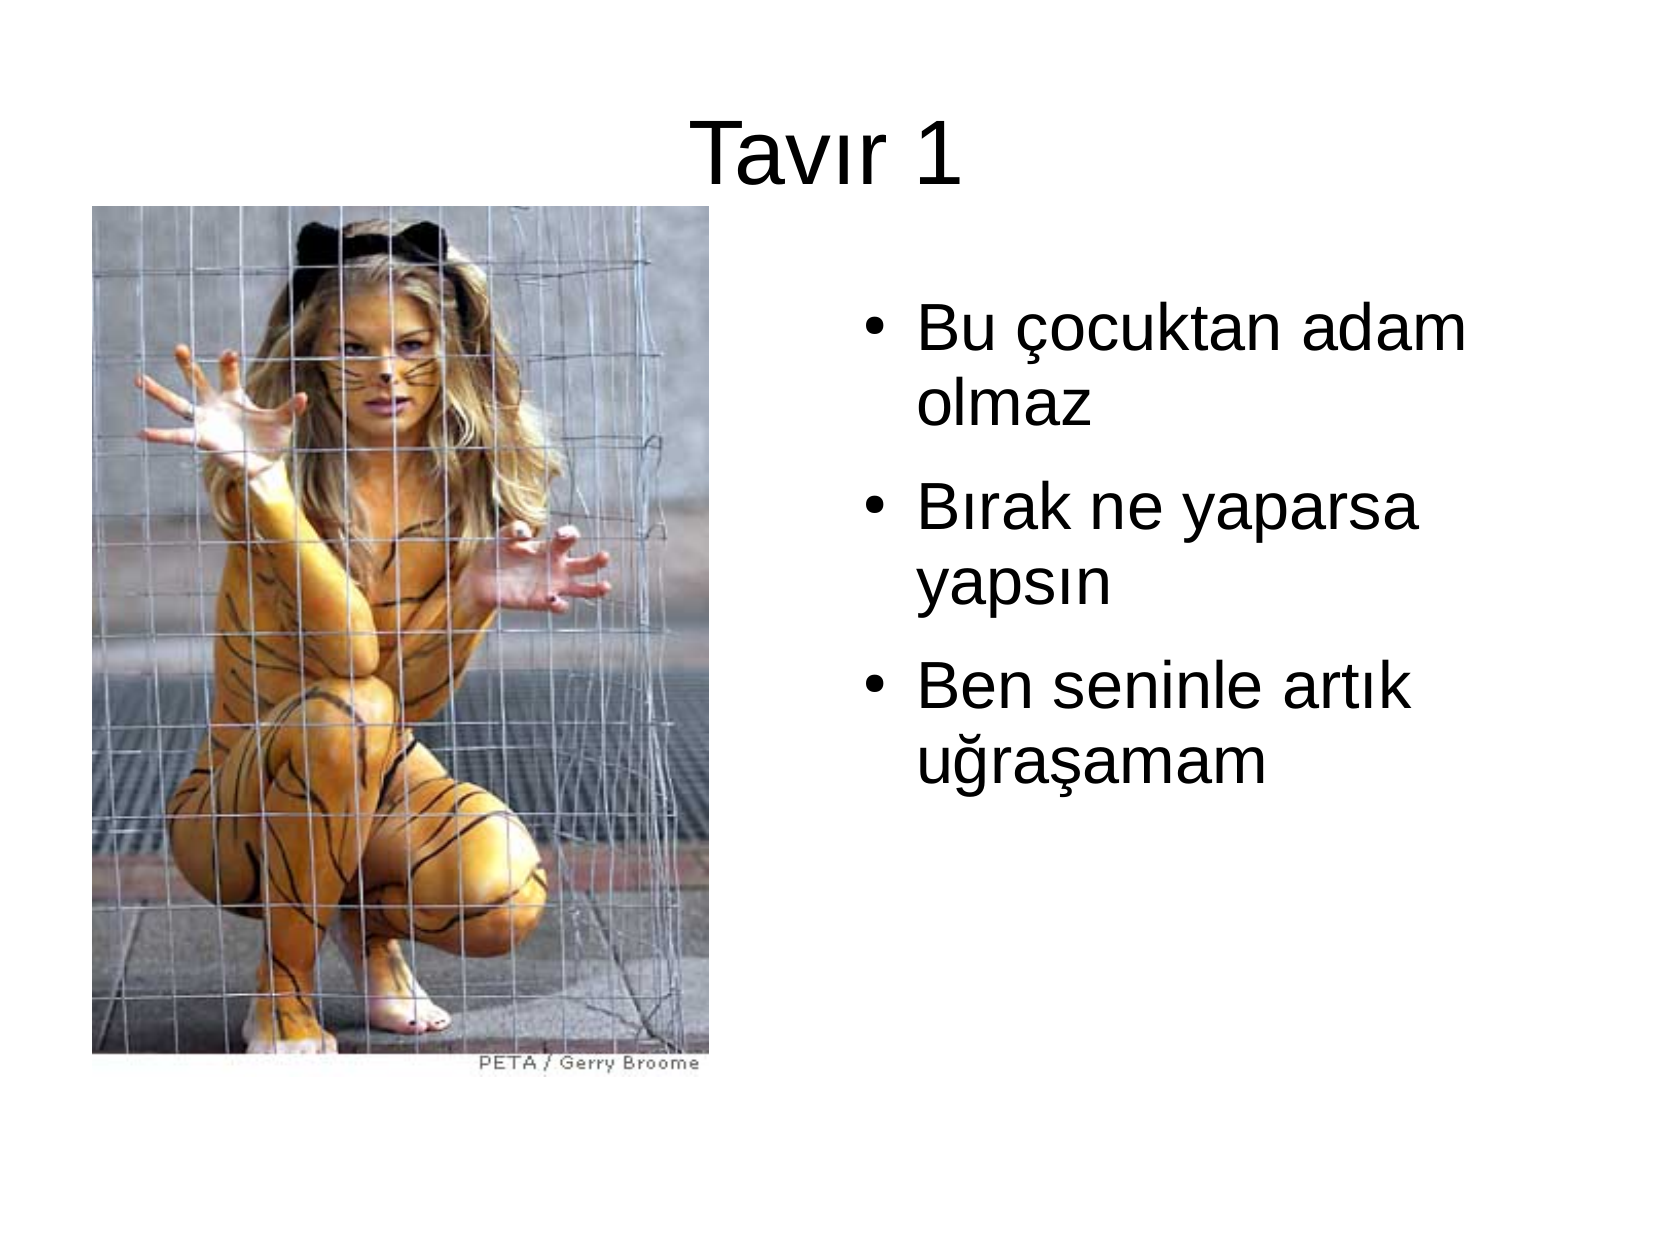

# Tavır 1
Bu çocuktan adam olmaz
Bırak ne yaparsa yapsın
Ben seninle artık uğraşamam